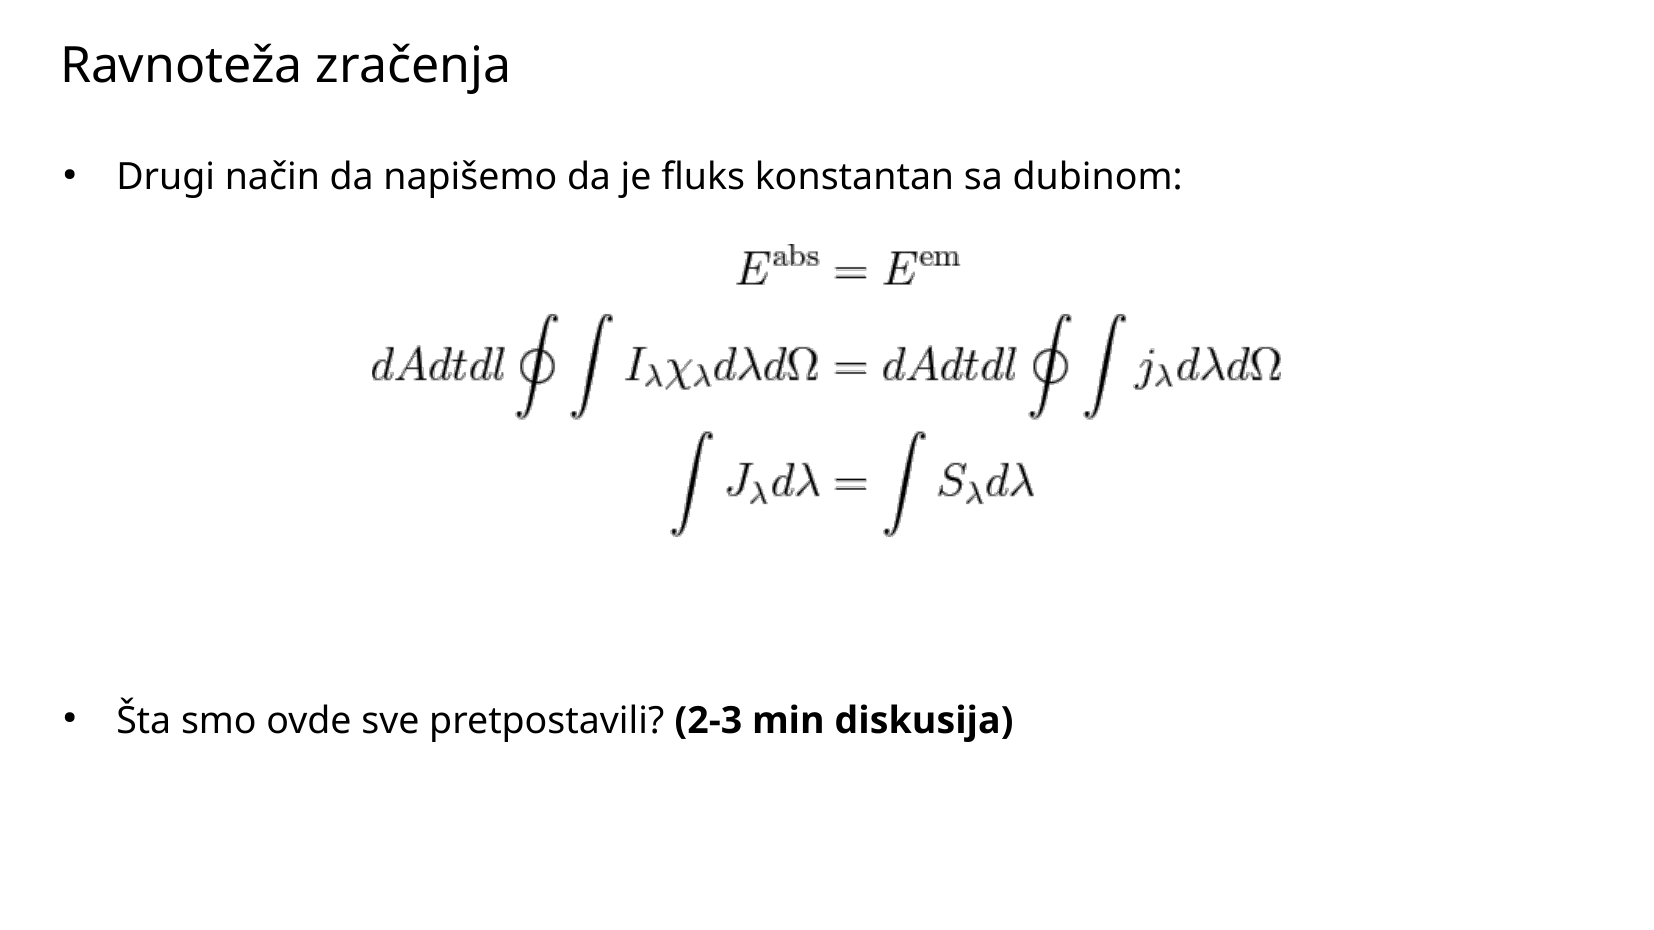

# Ravnoteža zračenja
Drugi način da napišemo da je fluks konstantan sa dubinom:
Šta smo ovde sve pretpostavili? (2-3 min diskusija)